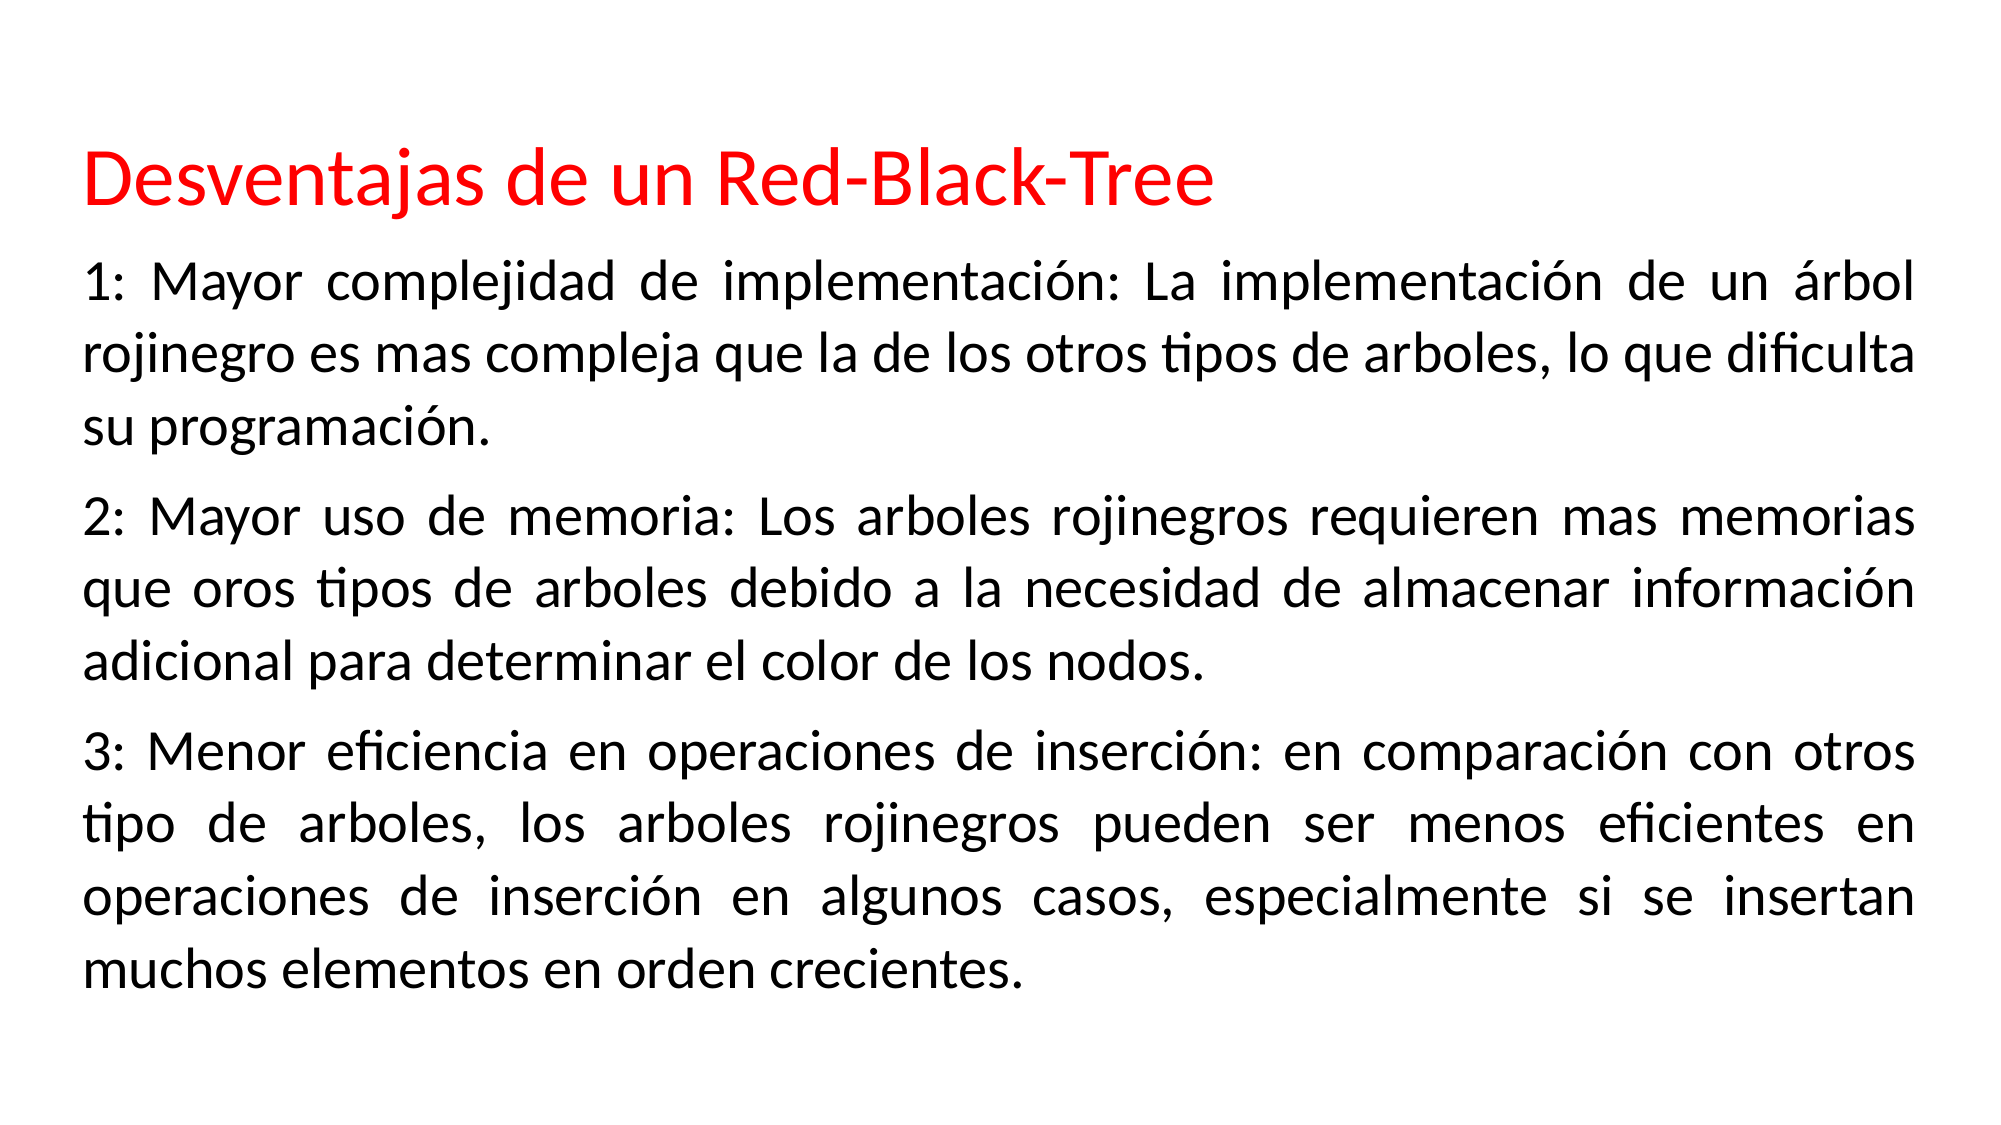

Desventajas de un Red-Black-Tree
1: Mayor complejidad de implementación: La implementación de un árbol rojinegro es mas compleja que la de los otros tipos de arboles, lo que dificulta su programación.
2: Mayor uso de memoria: Los arboles rojinegros requieren mas memorias que oros tipos de arboles debido a la necesidad de almacenar información adicional para determinar el color de los nodos.
3: Menor eficiencia en operaciones de inserción: en comparación con otros tipo de arboles, los arboles rojinegros pueden ser menos eficientes en operaciones de inserción en algunos casos, especialmente si se insertan muchos elementos en orden crecientes.